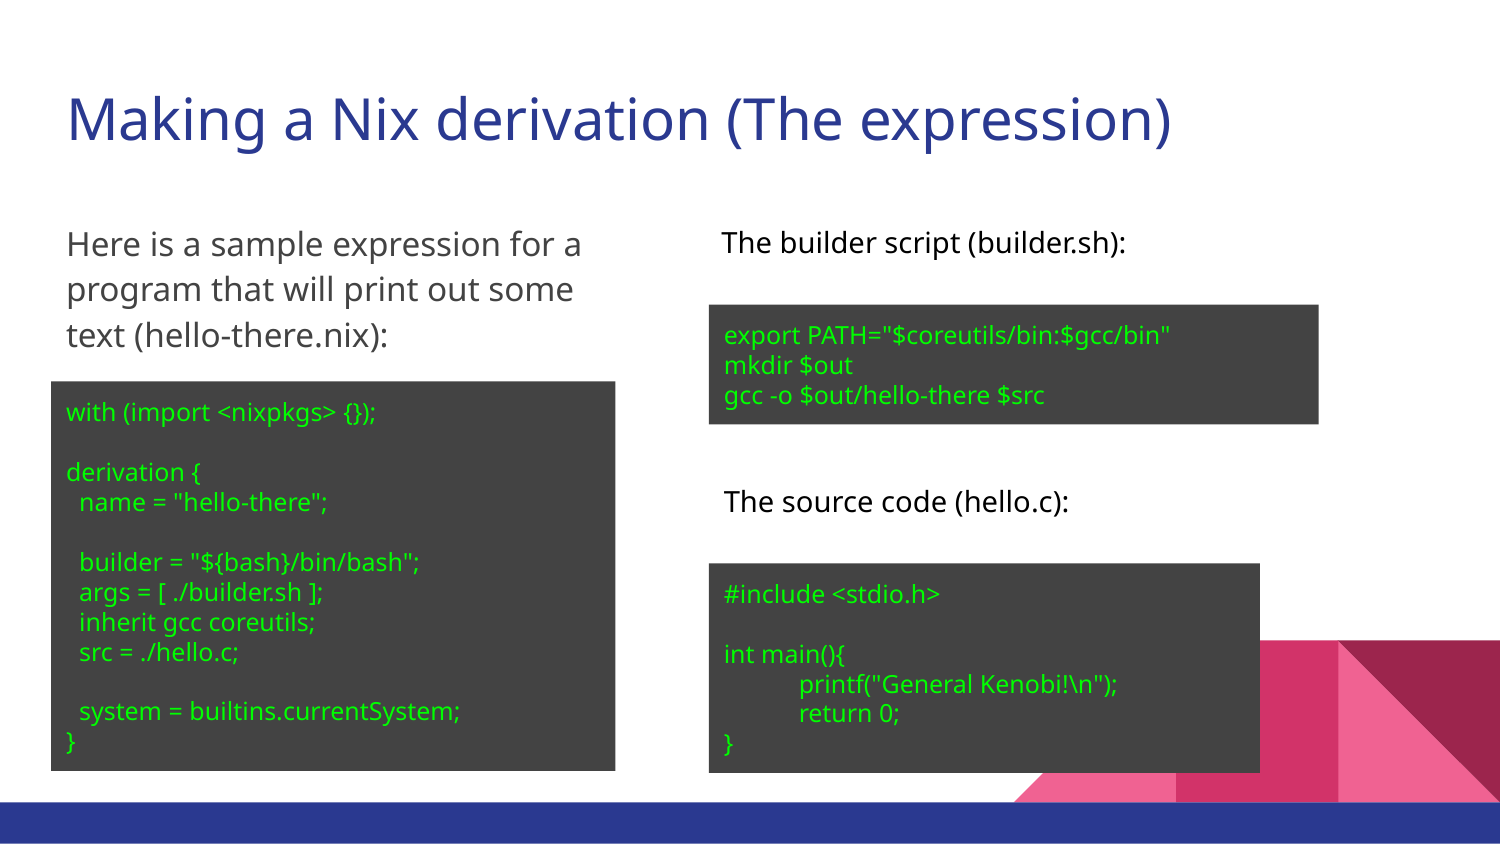

# Making a Nix derivation (The expression)
Here is a sample expression for a program that will print out some text (hello-there.nix):
The builder script (builder.sh):
export PATH="$coreutils/bin:$gcc/bin"
mkdir $out
gcc -o $out/hello-there $src
with (import <nixpkgs> {});
derivation {
 name = "hello-there";
 builder = "${bash}/bin/bash";
 args = [ ./builder.sh ];
 inherit gcc coreutils;
 src = ./hello.c;
 system = builtins.currentSystem;
}
The source code (hello.c):
#include <stdio.h>
int main(){
	printf("General Kenobi!\n");
	return 0;
}